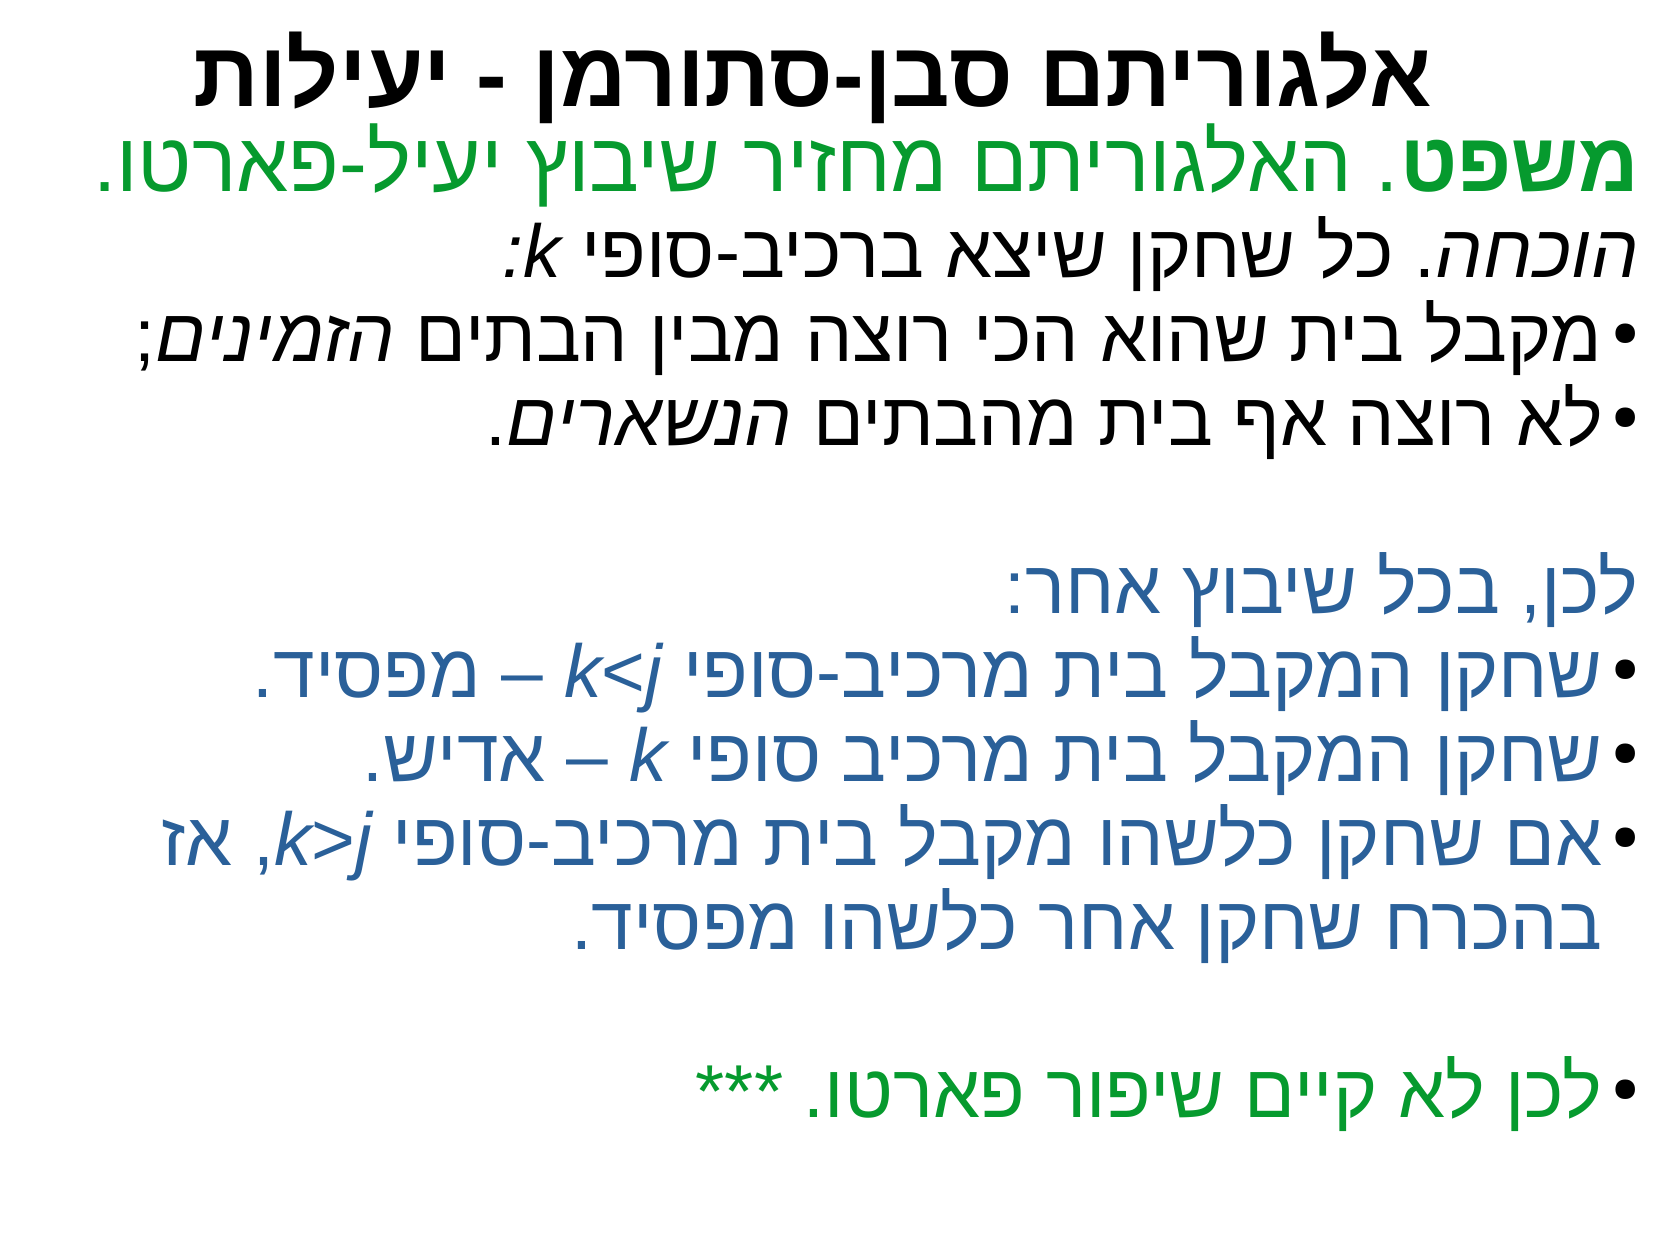

# אלגוריתם סבן-סתורמן - יעילות
משפט. האלגוריתם מחזיר שיבוץ יעיל-פארטו.
הוכחה. כל שחקן שיצא ברכיב-סופי k:
מקבל בית שהוא הכי רוצה מבין הבתים הזמינים;
לא רוצה אף בית מהבתים הנשארים.
לכן, בכל שיבוץ אחר:
שחקן המקבל בית מרכיב-סופי k<j – מפסיד.
שחקן המקבל בית מרכיב סופי k – אדיש.
אם שחקן כלשהו מקבל בית מרכיב-סופי k>j, אז בהכרח שחקן אחר כלשהו מפסיד.
לכן לא קיים שיפור פארטו. ***